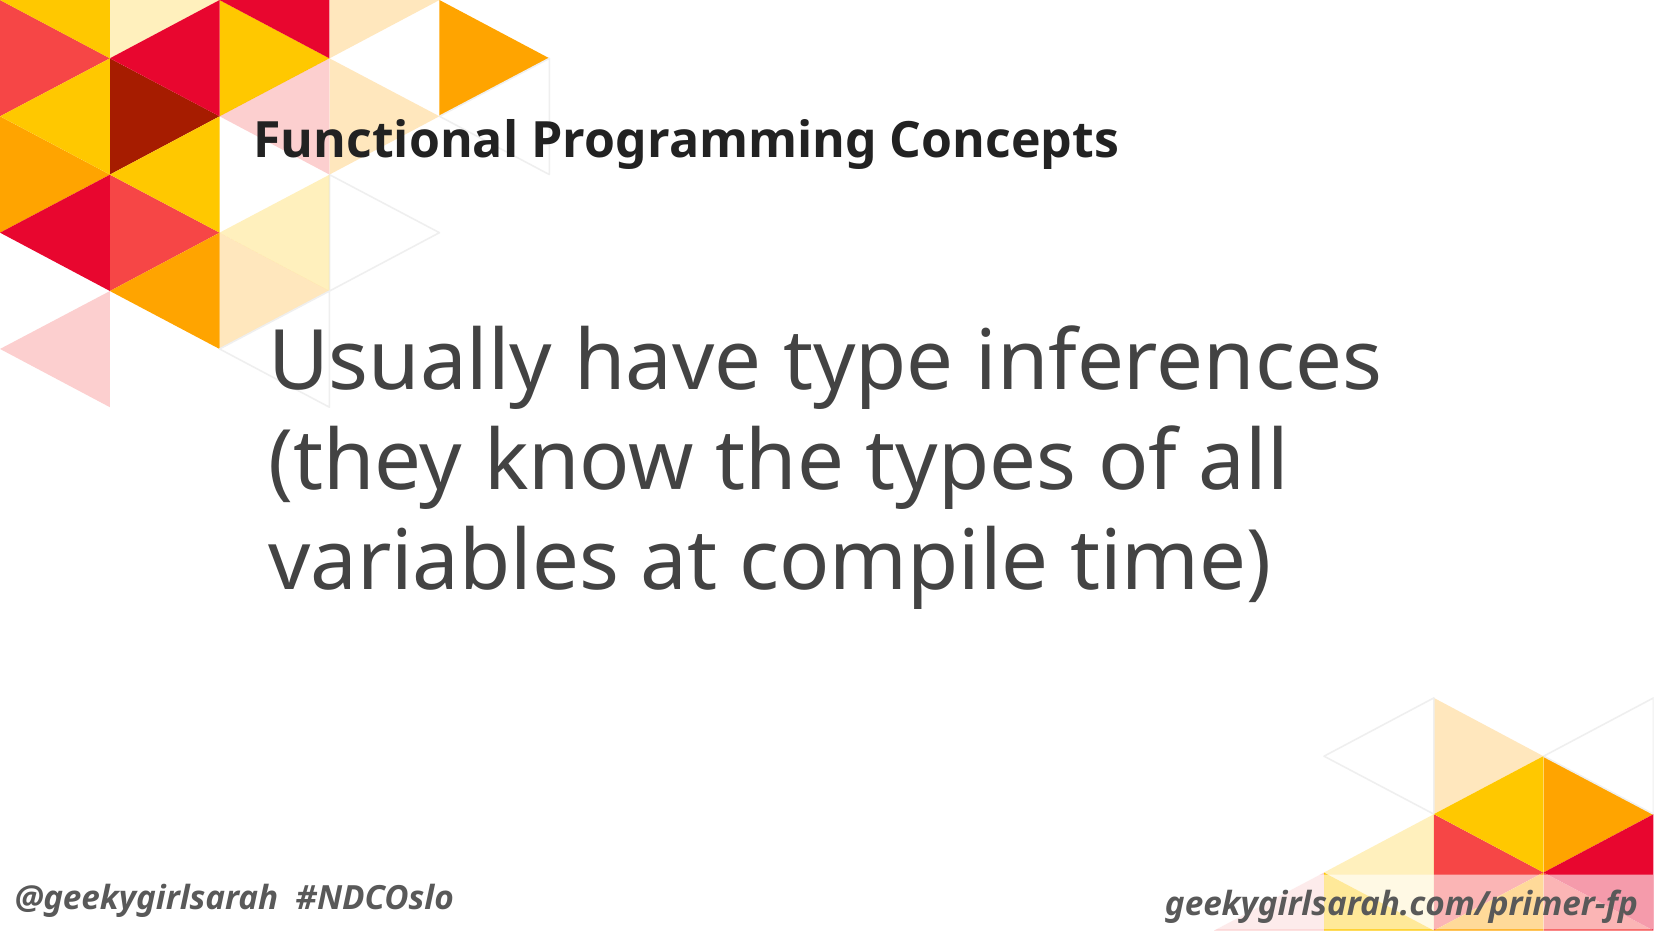

# Functional Programming Concepts
Usually have type inferences (they know the types of all variables at compile time)